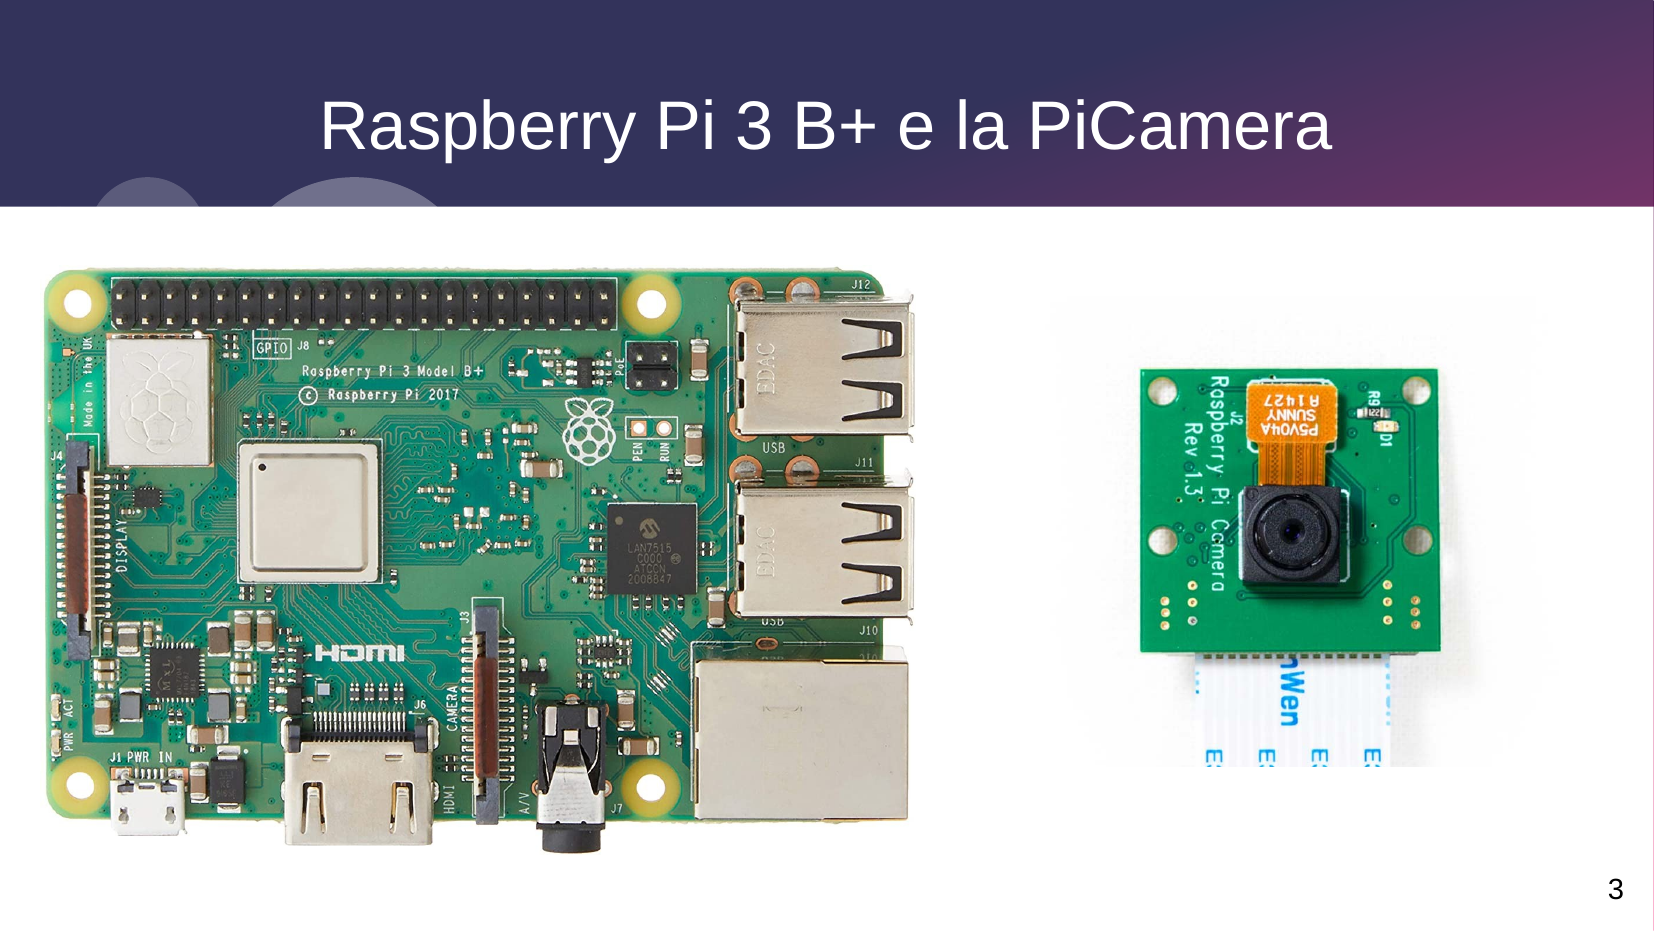

# Raspberry Pi 3 B+ e la PiCamera